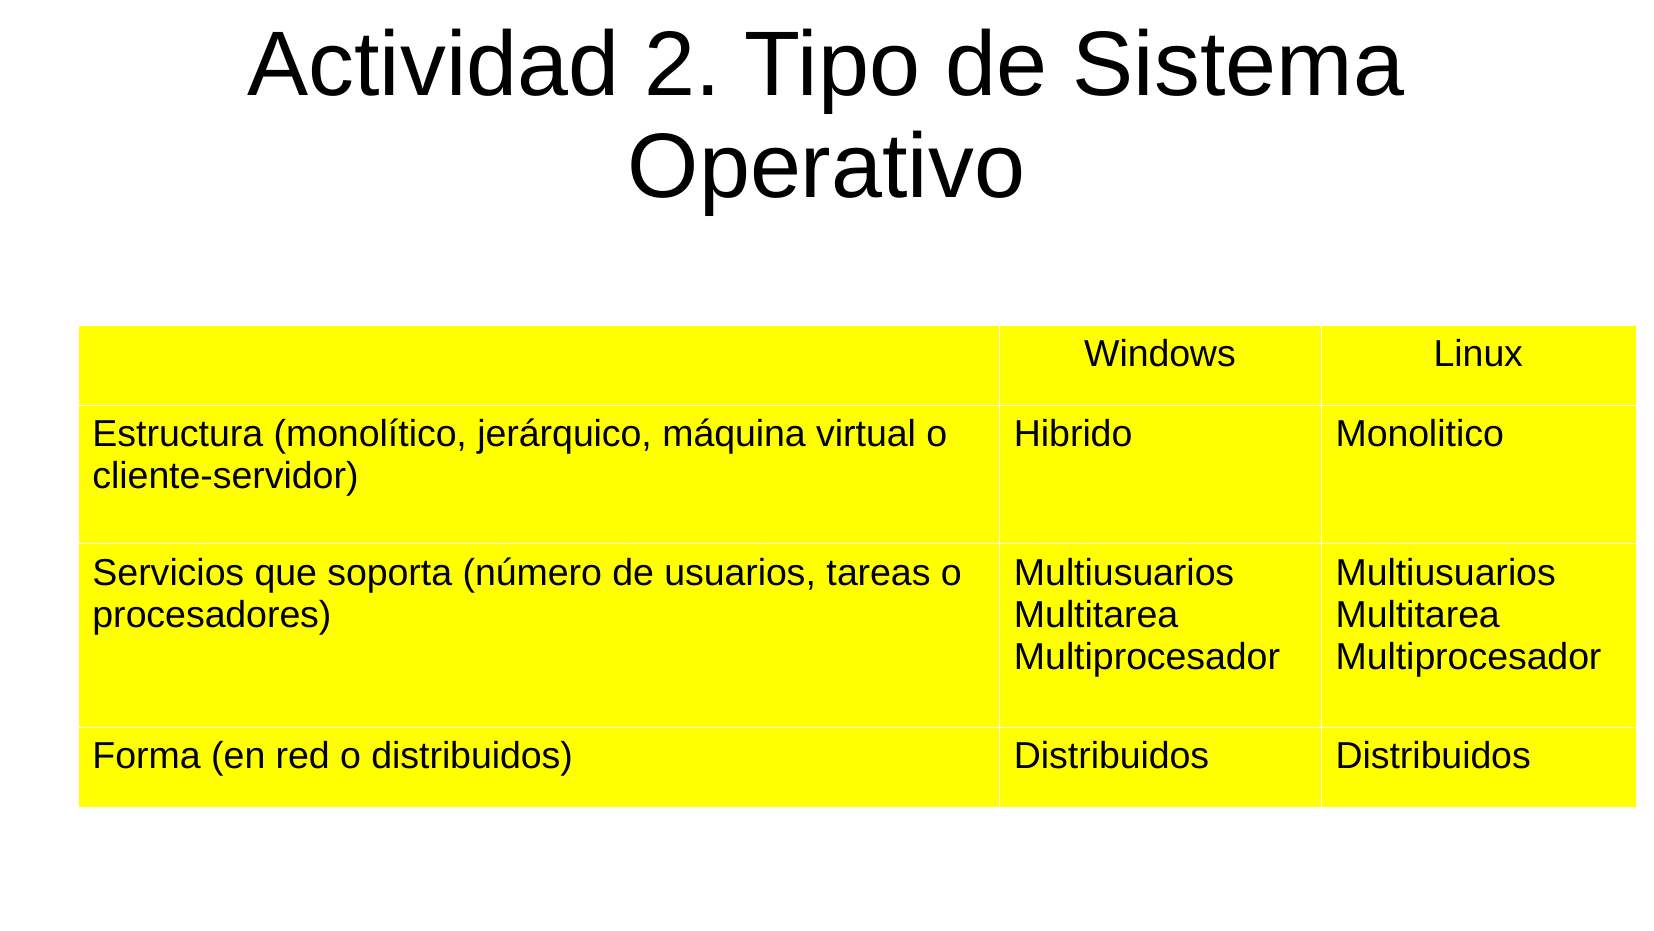

# Actividad 2. Tipo de Sistema Operativo
| | Windows | Linux |
| --- | --- | --- |
| Estructura (monolítico, jerárquico, máquina virtual o cliente-servidor) | Hibrido | Monolitico |
| Servicios que soporta (número de usuarios, tareas o procesadores) | Multiusuarios Multitarea Multiprocesador | Multiusuarios Multitarea Multiprocesador |
| Forma (en red o distribuidos) | Distribuidos | Distribuidos |